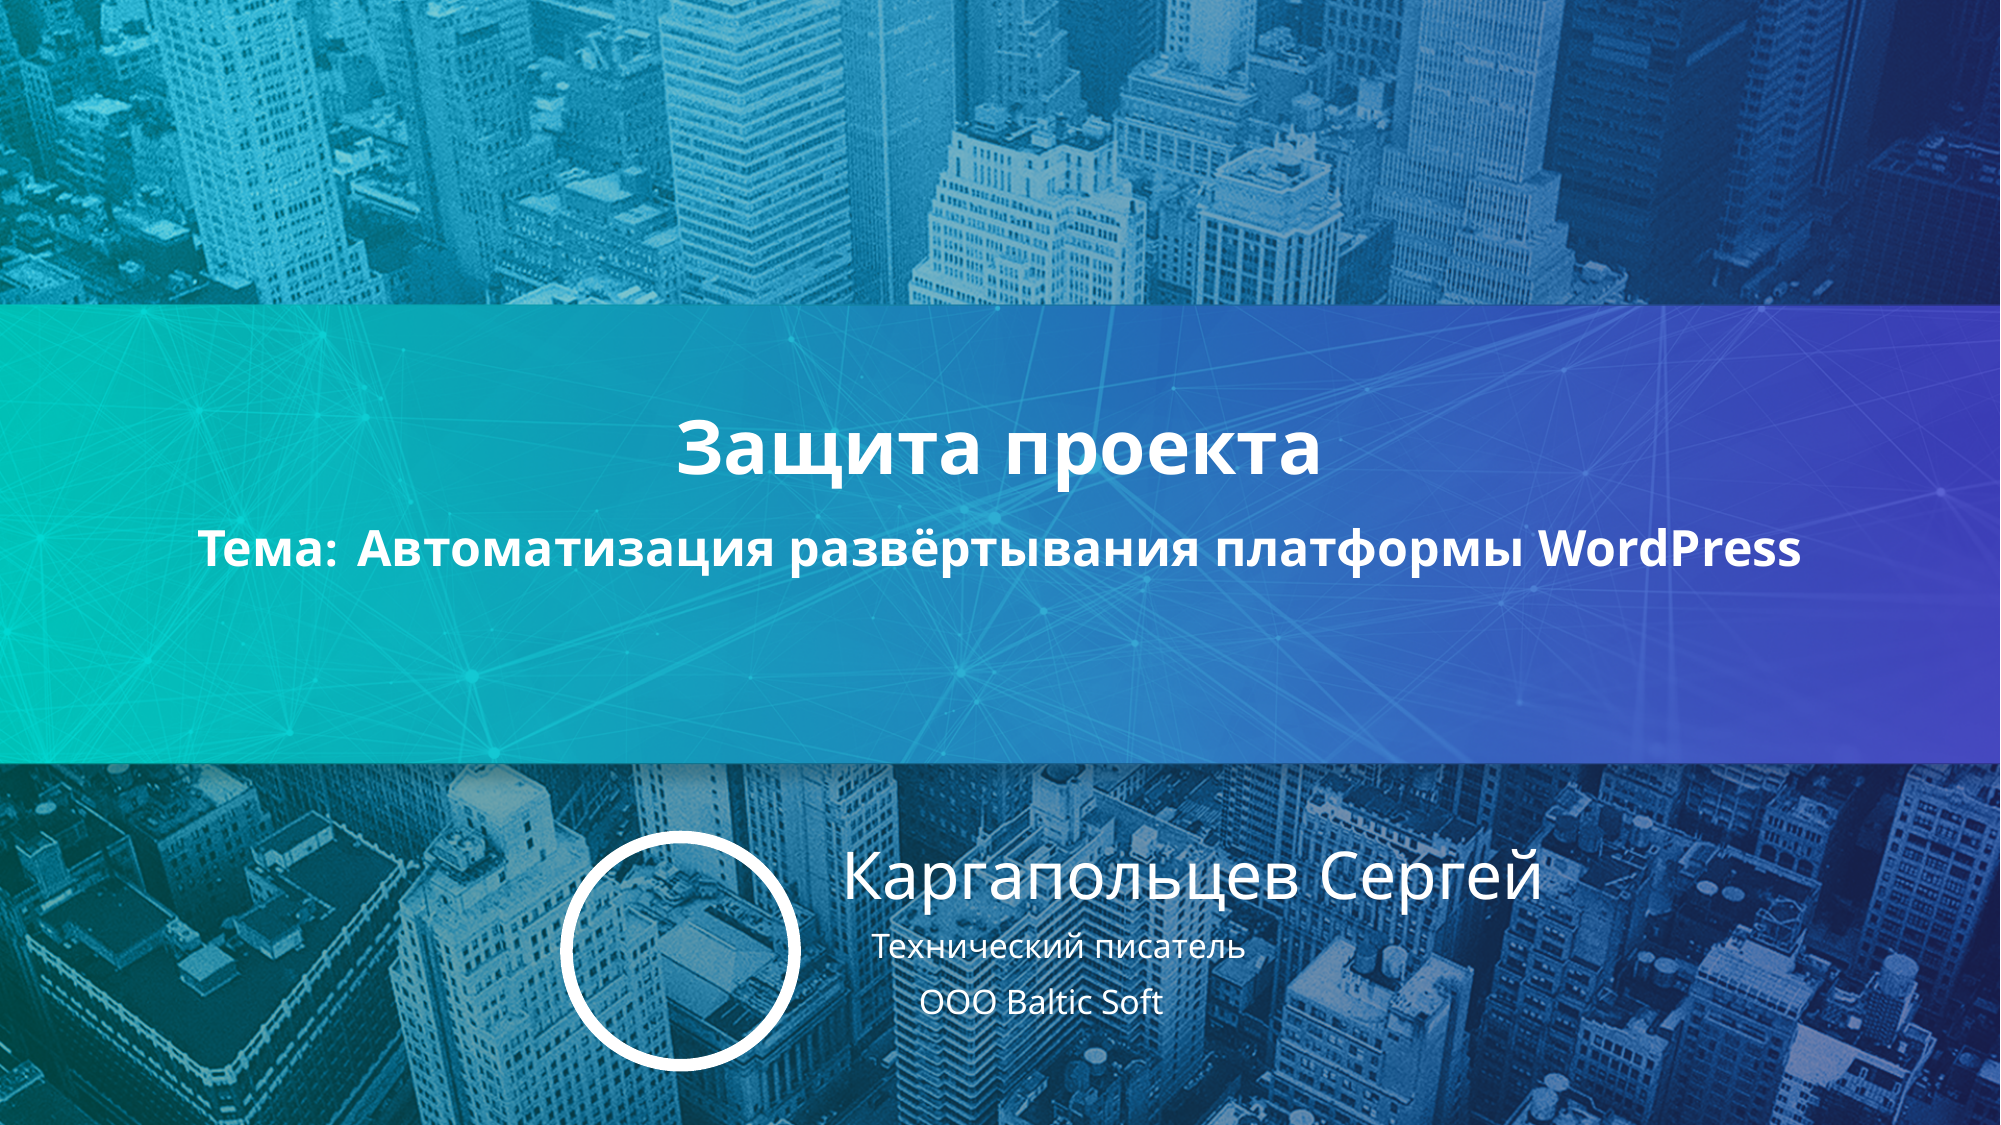

# Защита проекта
Тема: Автоматизация развёртывания платформы WordPress
Каргапольцев Сергей
Технический писатель
ООО Baltiс Soft